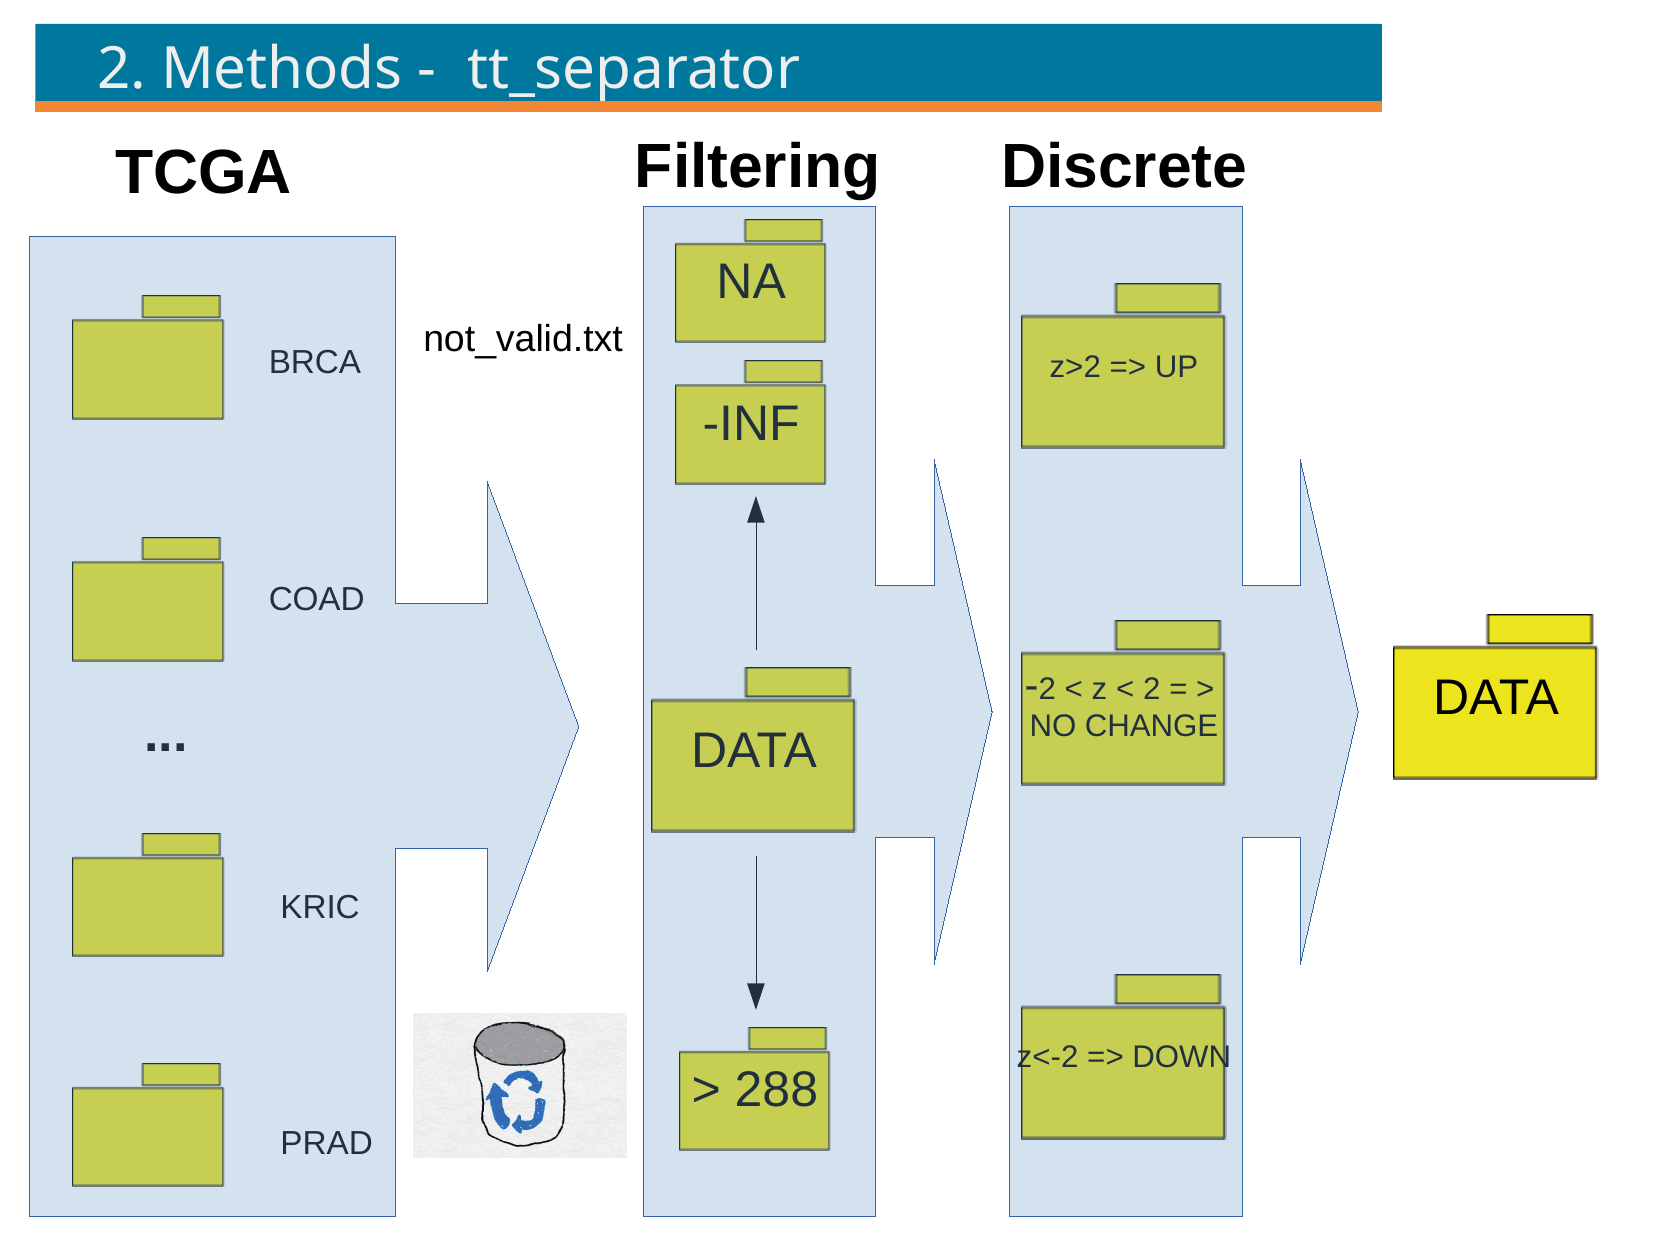

# 2. Methods - tt_separator
Filtering
Discrete
TCGA
NA
z>2 => UP
not_valid.txt
BRCA
-INF
COAD
DATA
-2 < z < 2 = >
NO CHANGE
DATA
...
KRIC
DATA
z<-2 => DOWN
> 288
PRAD